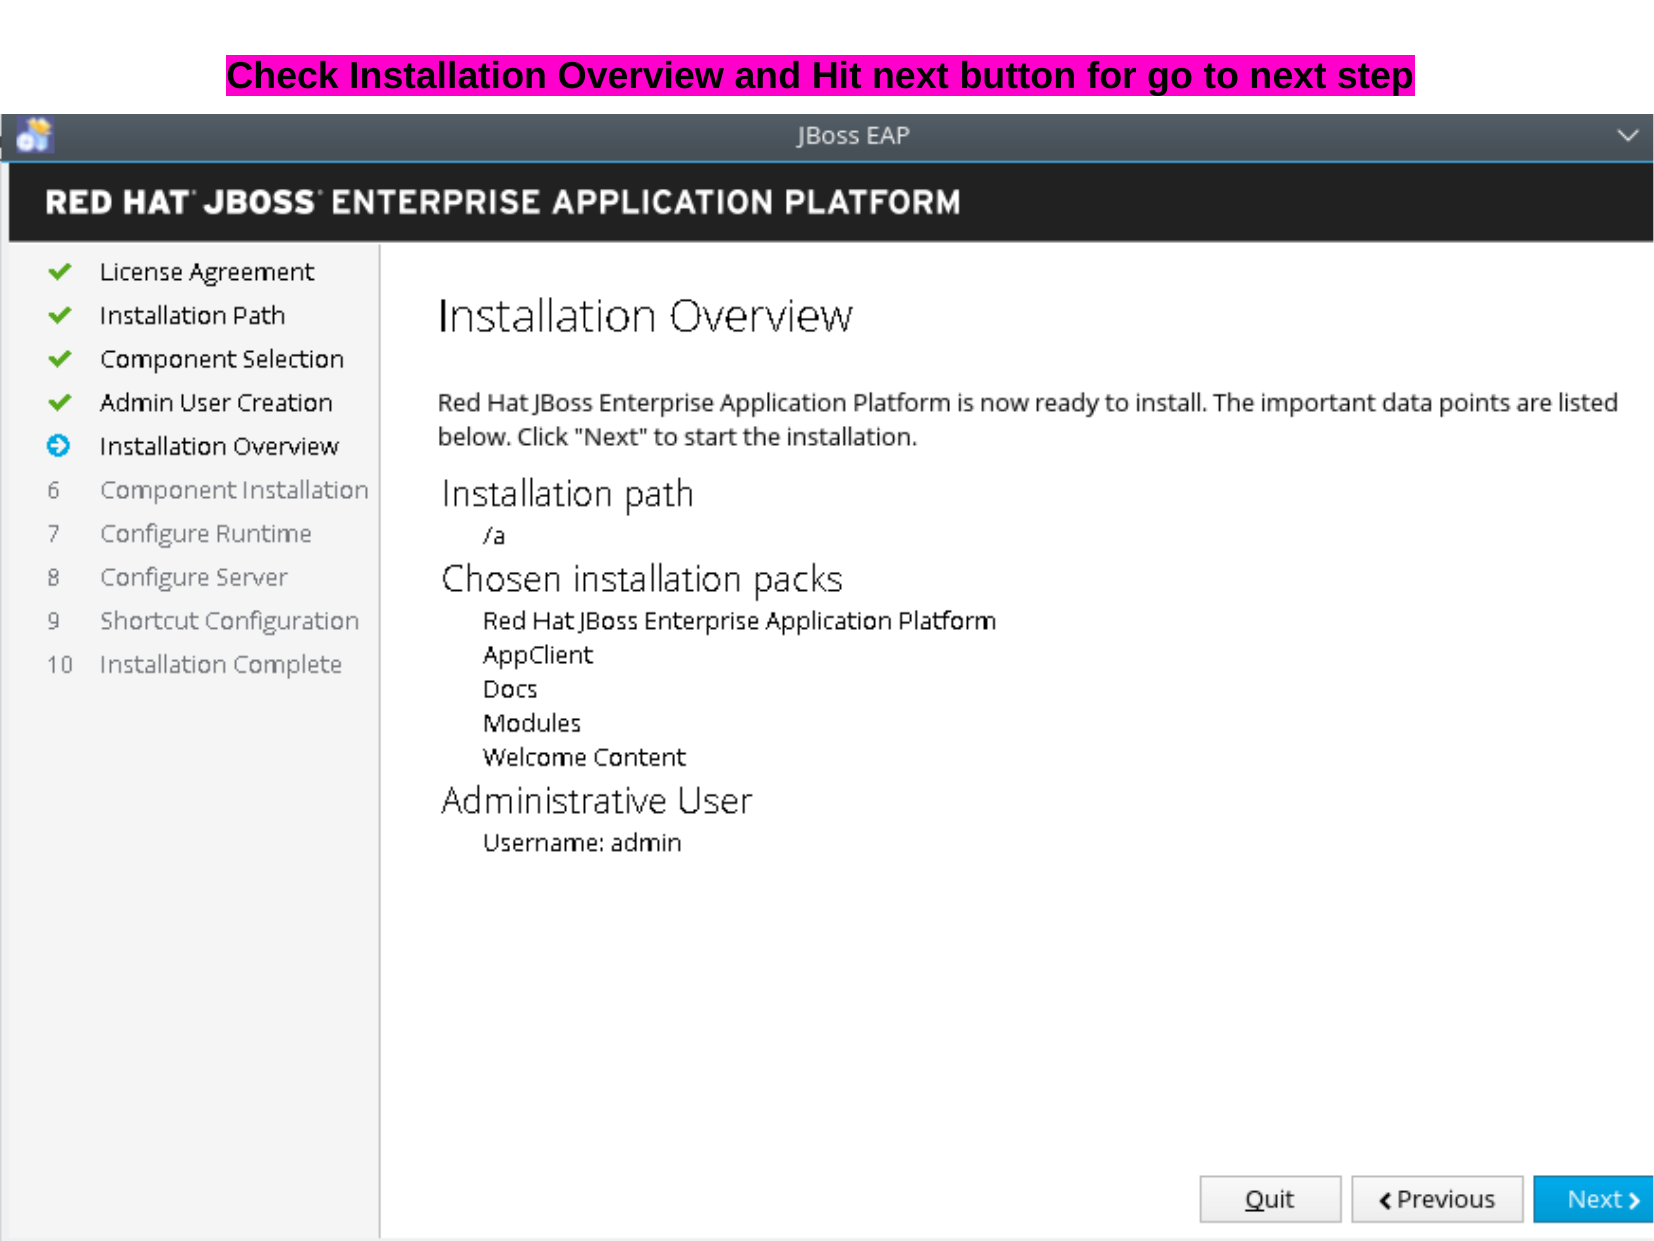

Check Installation Overview and Hit next button for go to next step